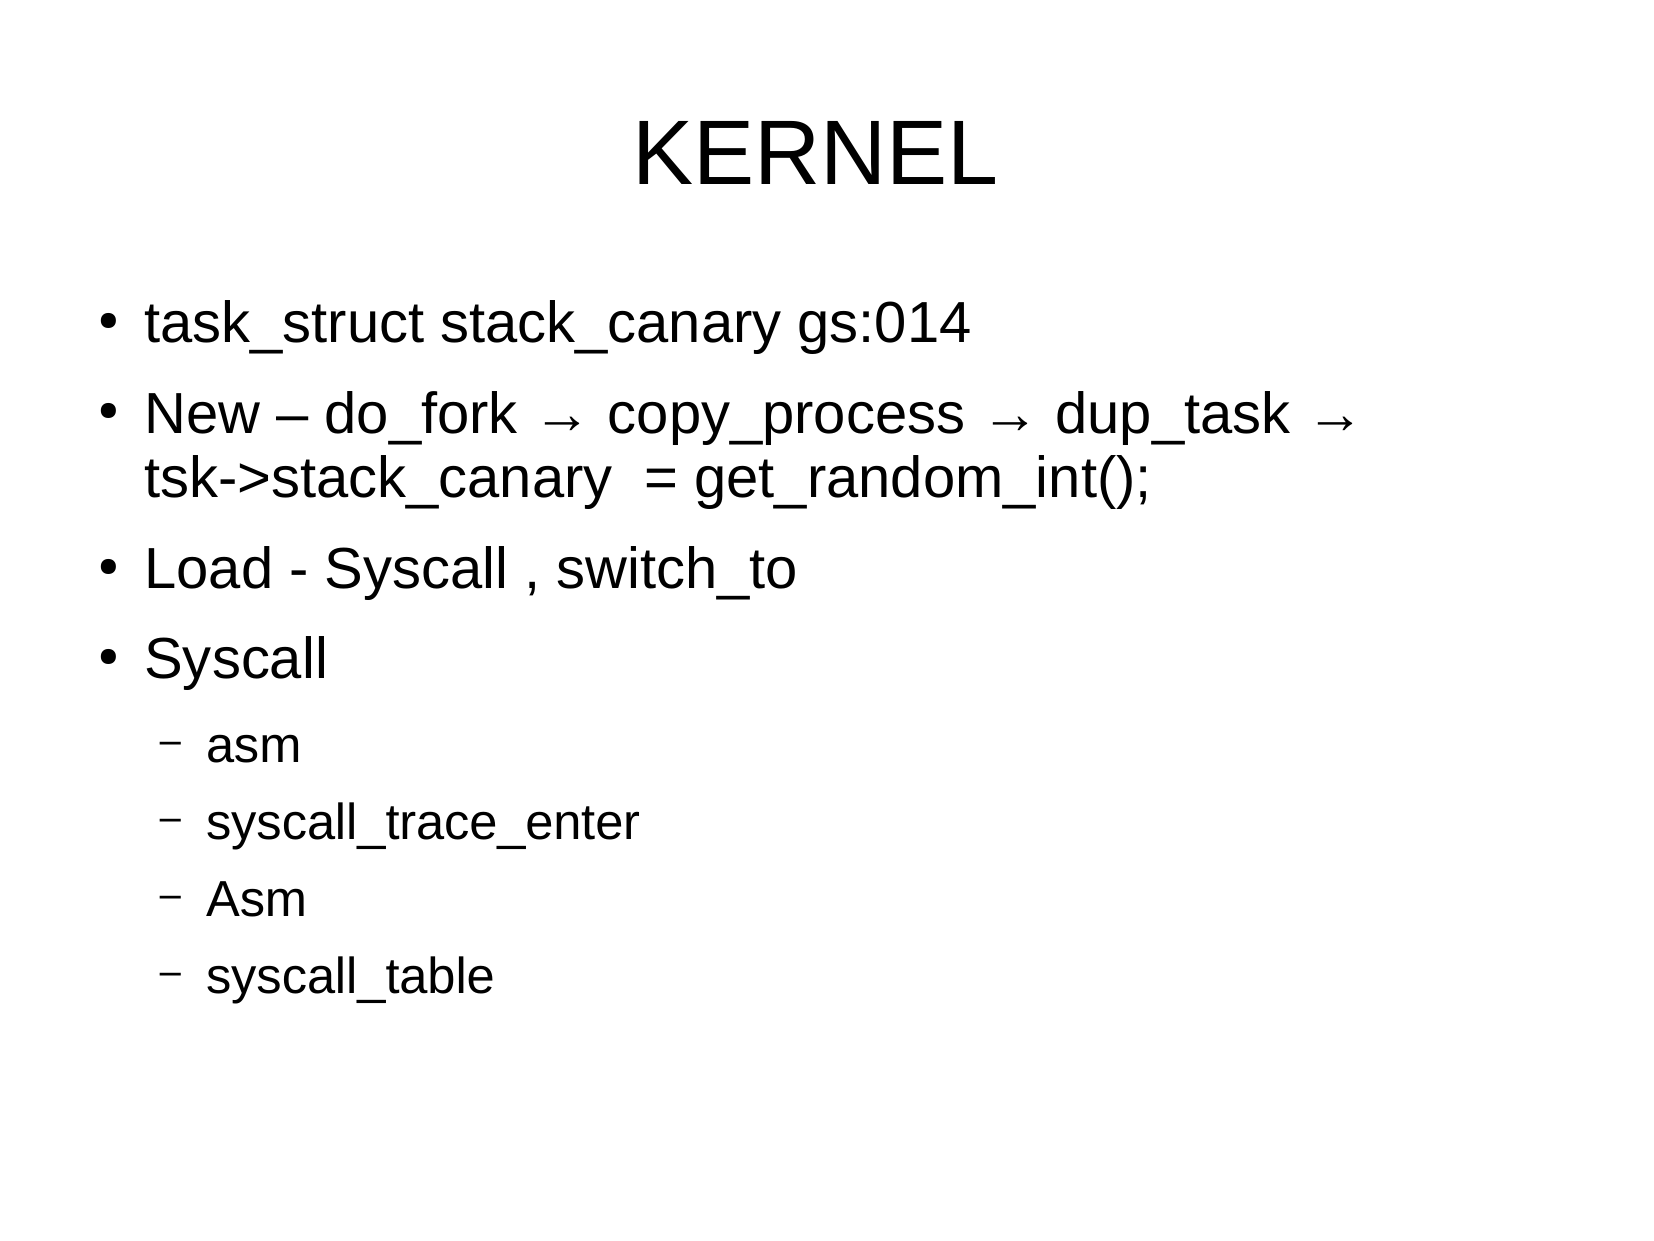

# KERNEL
task_struct stack_canary gs:014
New – do_fork → copy_process → dup_task → tsk->stack_canary = get_random_int();
Load - Syscall , switch_to
Syscall
asm
syscall_trace_enter
Asm
syscall_table